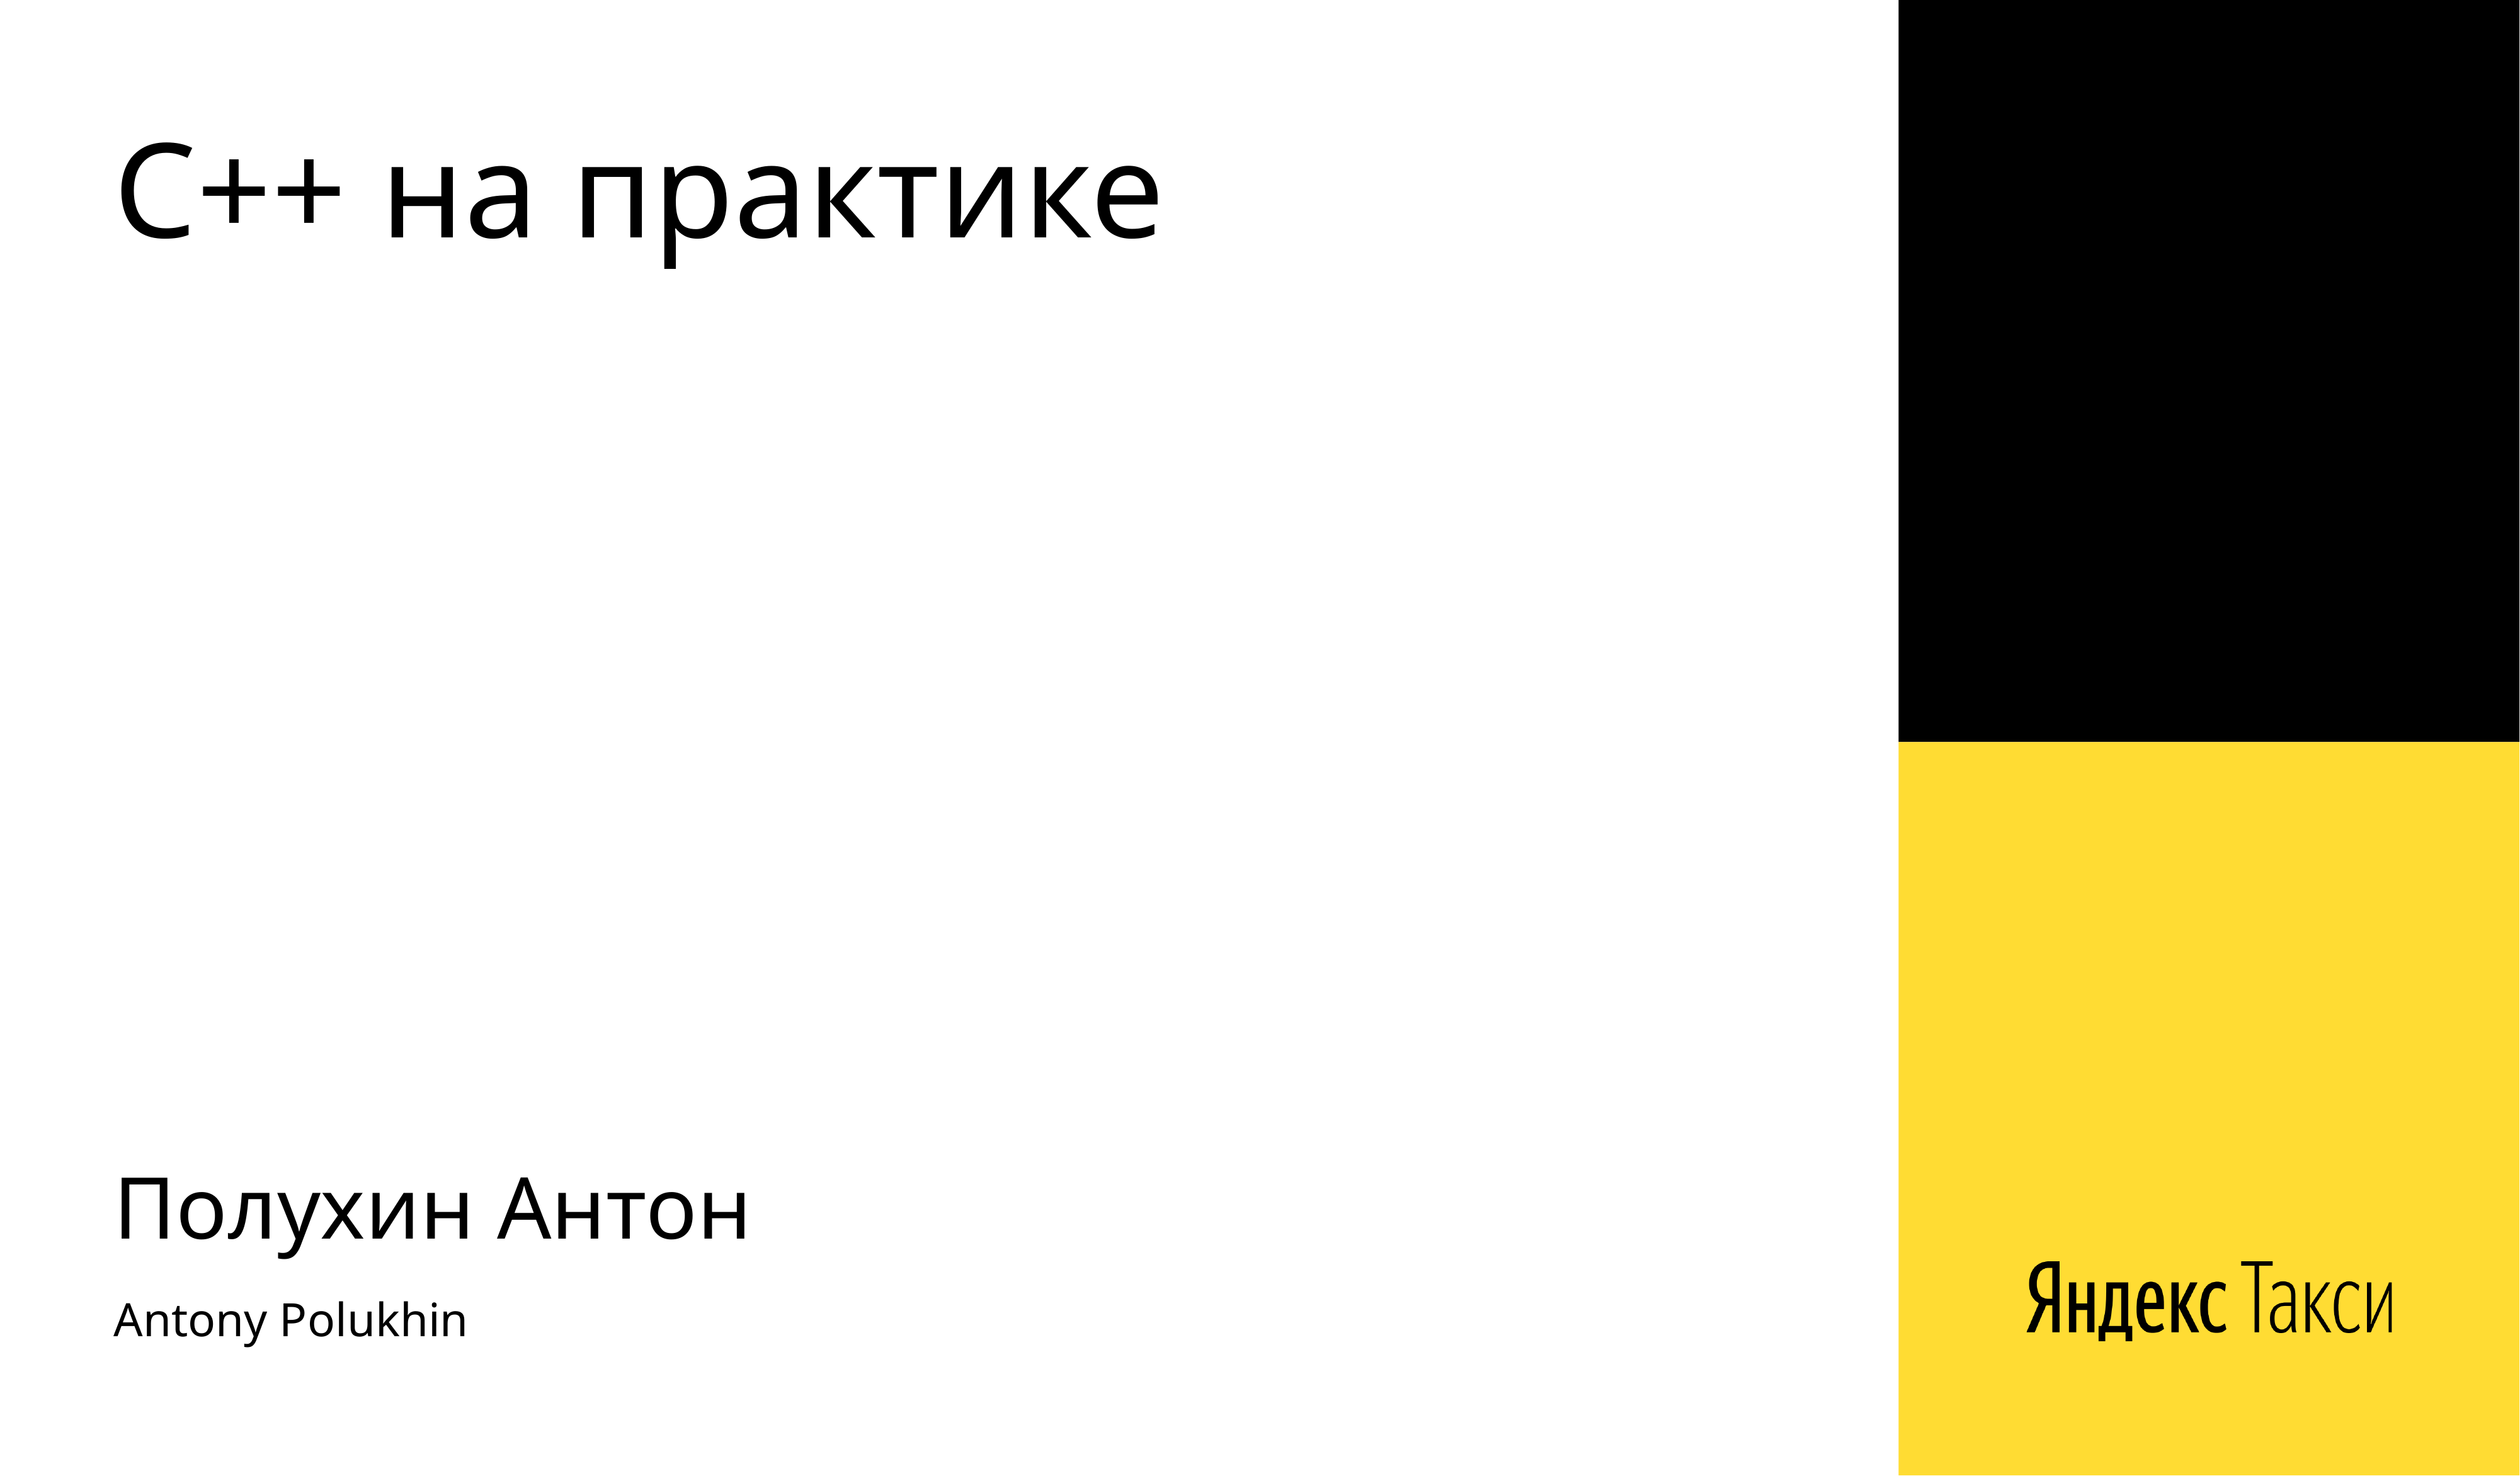

C++ на практике
Полухин Антон
# Antony Polukhin